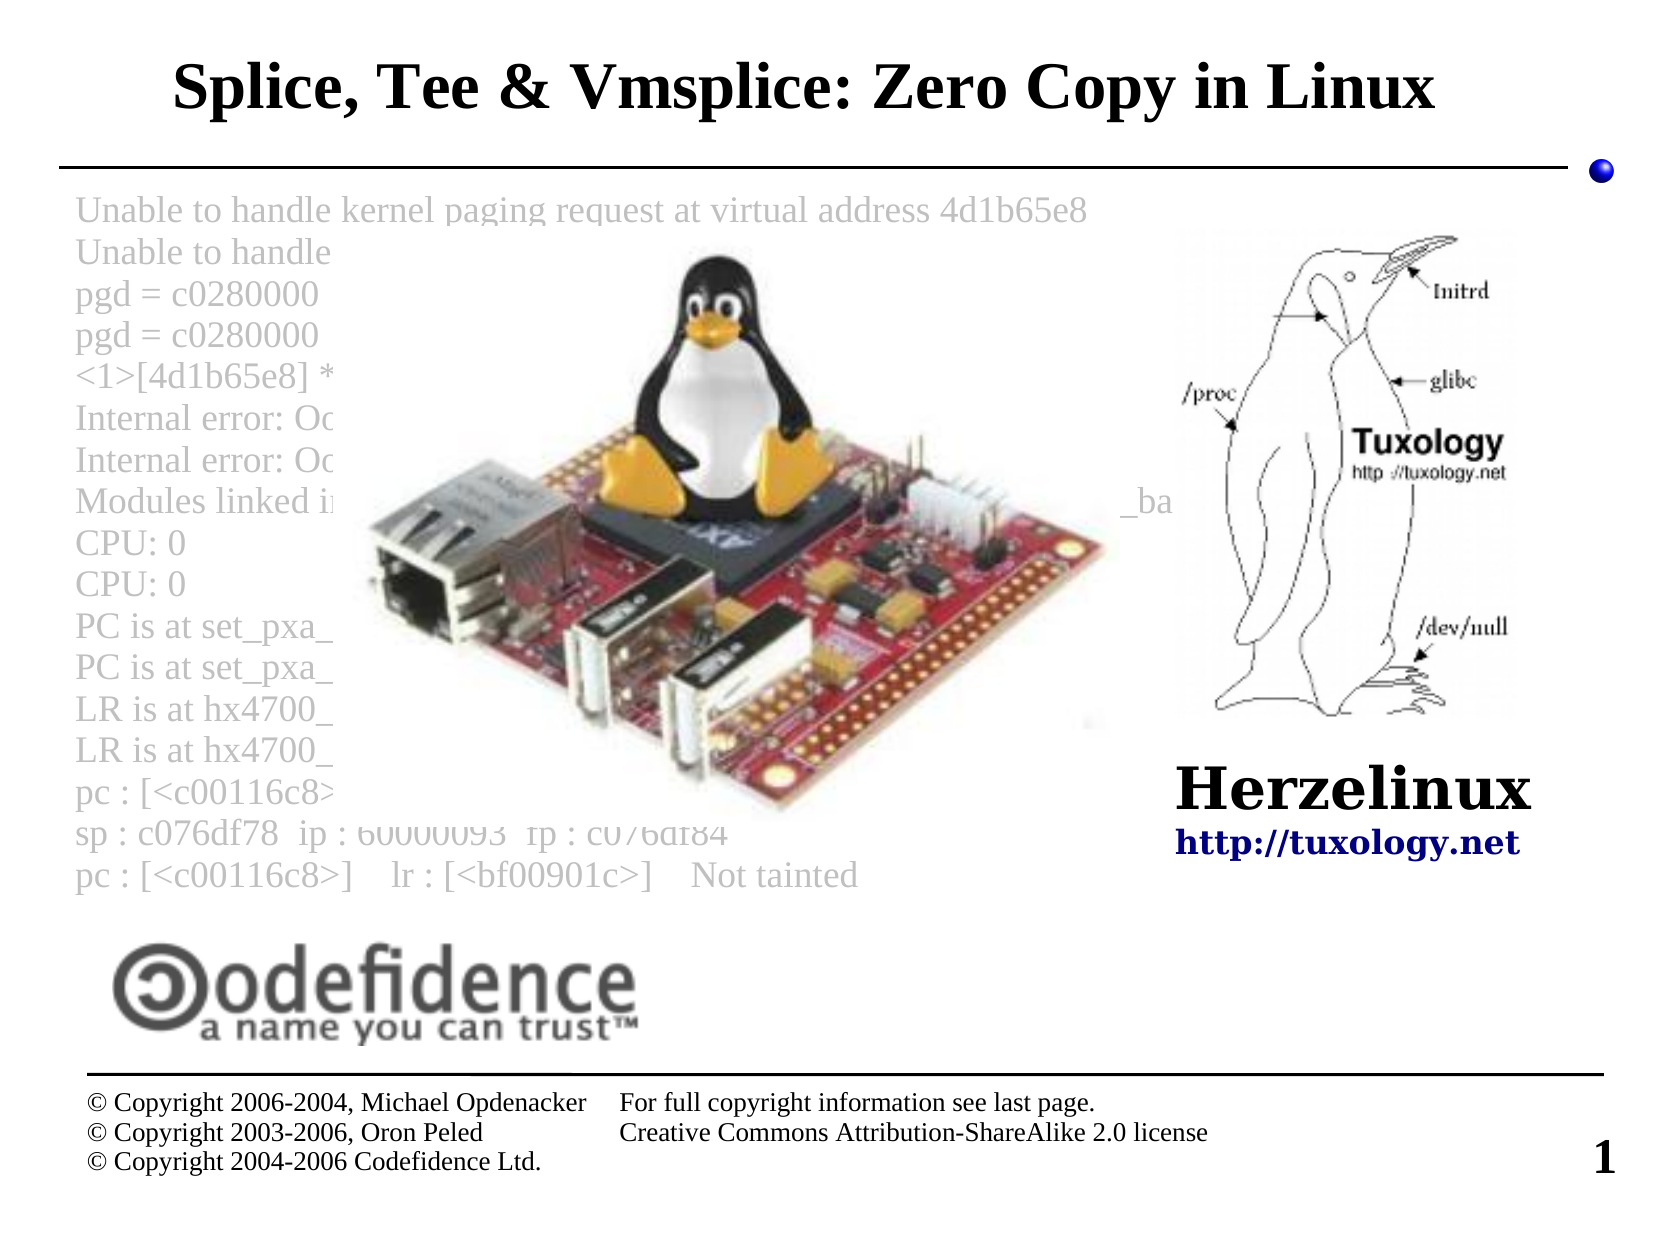

# Splice, Tee & Vmsplice: Zero Copy in Linux
Unable to handle kernel paging request at virtual address 4d1b65e8
Unable to handle kernel paging request at virtual address 4d1b65e8
pgd = c0280000
pgd = c0280000
<1>[4d1b65e8] *pgd=00000000[4d1b65e8] *pgd=00000000
Internal error: Oops: f5 [#1]
Internal error: Oops: f5 [#1]
Modules linked in:Modules linked in: hx4700_udc hx4700_udc asic3_base asic3_base
CPU: 0
CPU: 0
PC is at set_pxa_fb_info+0x2c/0x44
PC is at set_pxa_fb_info+0x2c/0x44
LR is at hx4700_udc_init+0x1c/0x38 [hx4700_udc]
LR is at hx4700_udc_init+0x1c/0x38 [hx4700_udc]
pc : [<c00116c8>]    lr : [<bf00901c>]    Not tainted
sp : c076df78  ip : 60000093  fp : c076df84
pc : [<c00116c8>]    lr : [<bf00901c>]    Not tainted
Herzelinux
http://tuxology.net